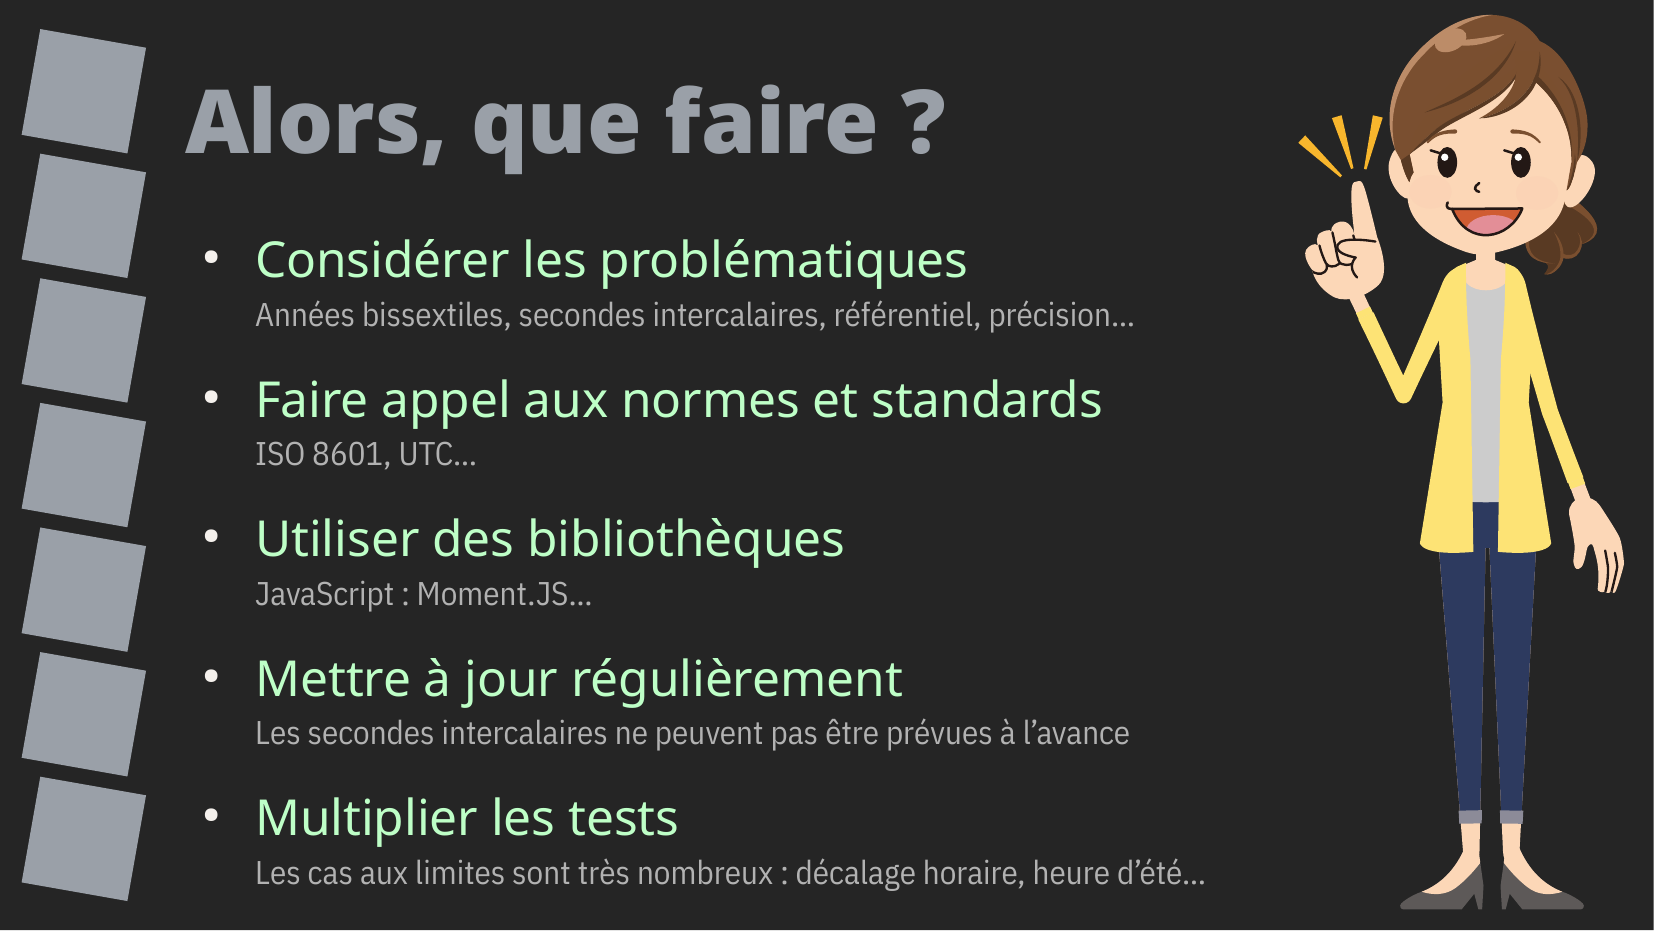

# Alors, que faire ?
Considérer les problématiques
Années bissextiles, secondes intercalaires, référentiel, précision…
Faire appel aux normes et standards
ISO 8601, UTC…
Utiliser des bibliothèques
JavaScript : Moment.JS…
Mettre à jour régulièrement
Les secondes intercalaires ne peuvent pas être prévues à l’avance
Multiplier les tests
Les cas aux limites sont très nombreux : décalage horaire, heure d’été…